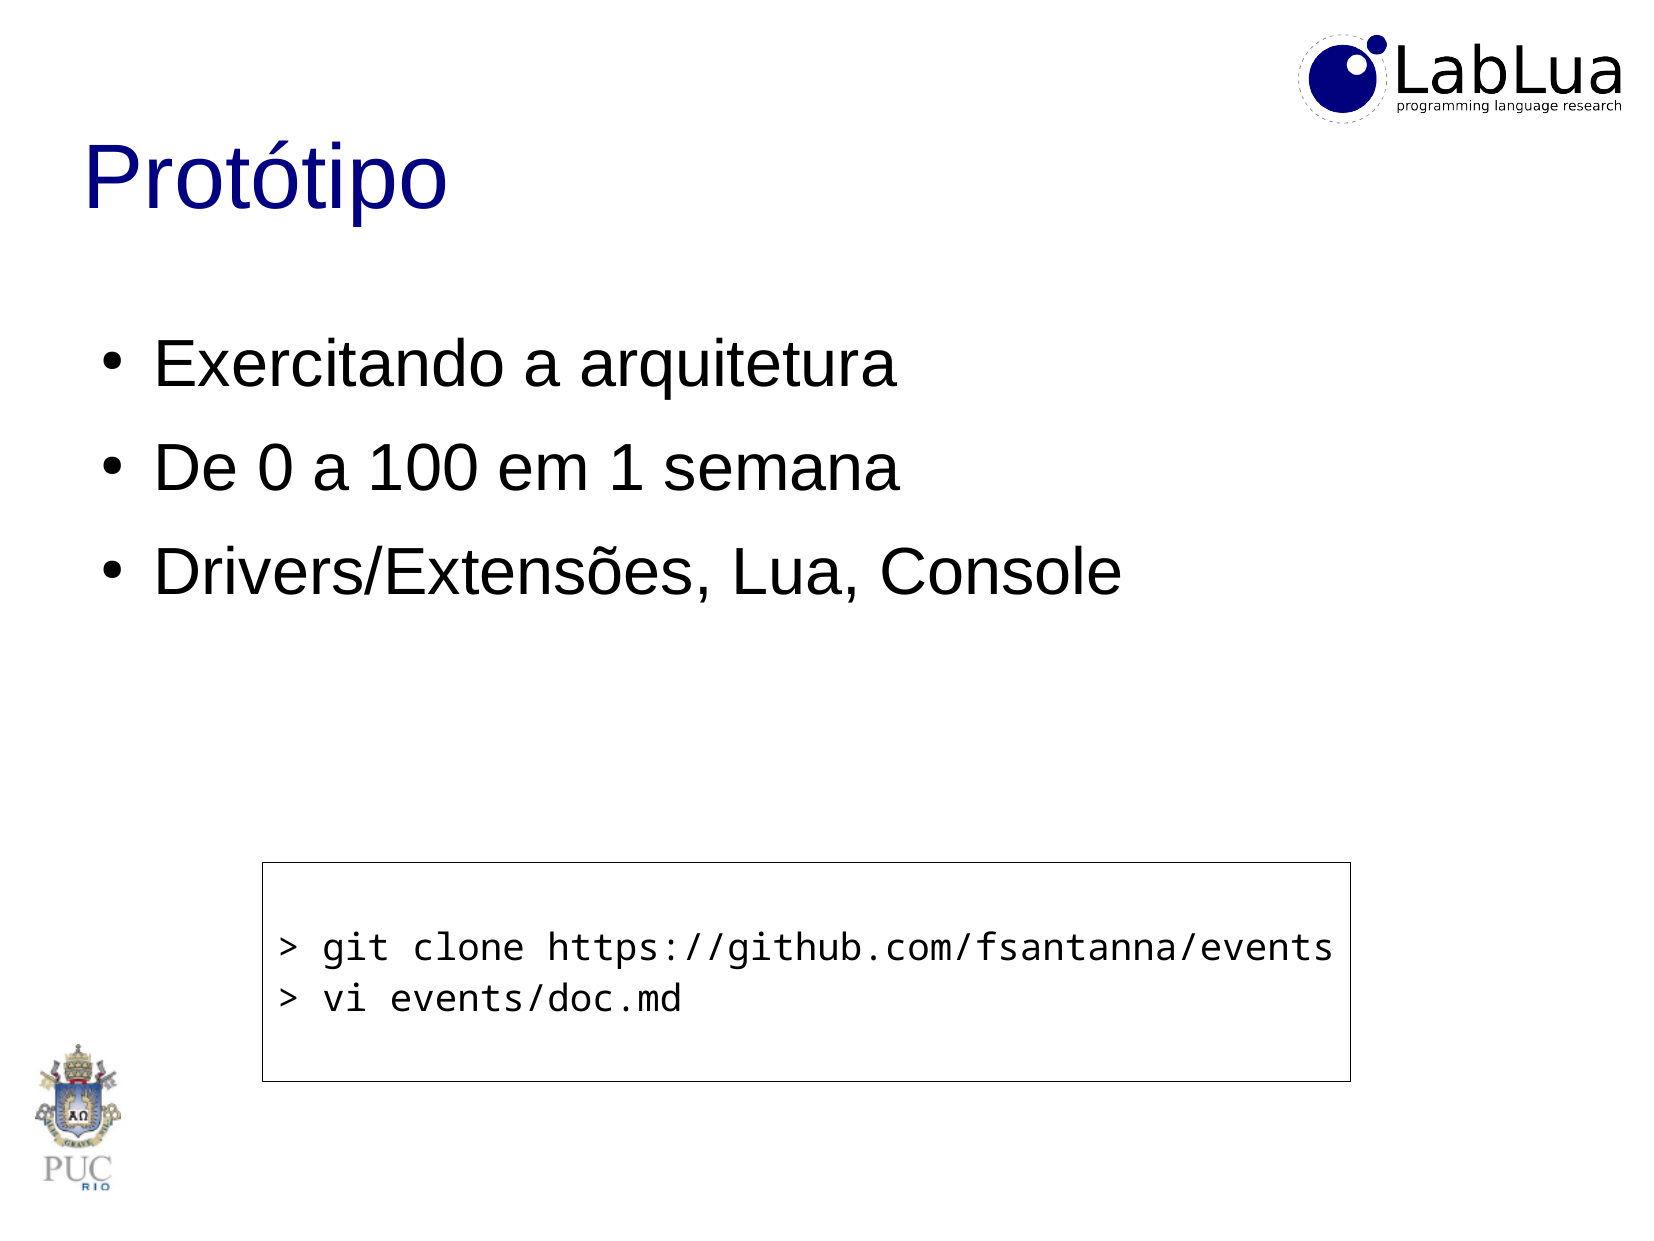

# Protótipo
Exercitando a arquitetura
De 0 a 100 em 1 semana
Drivers/Extensões, Lua, Console
> git clone https://github.com/fsantanna/events
> vi events/doc.md